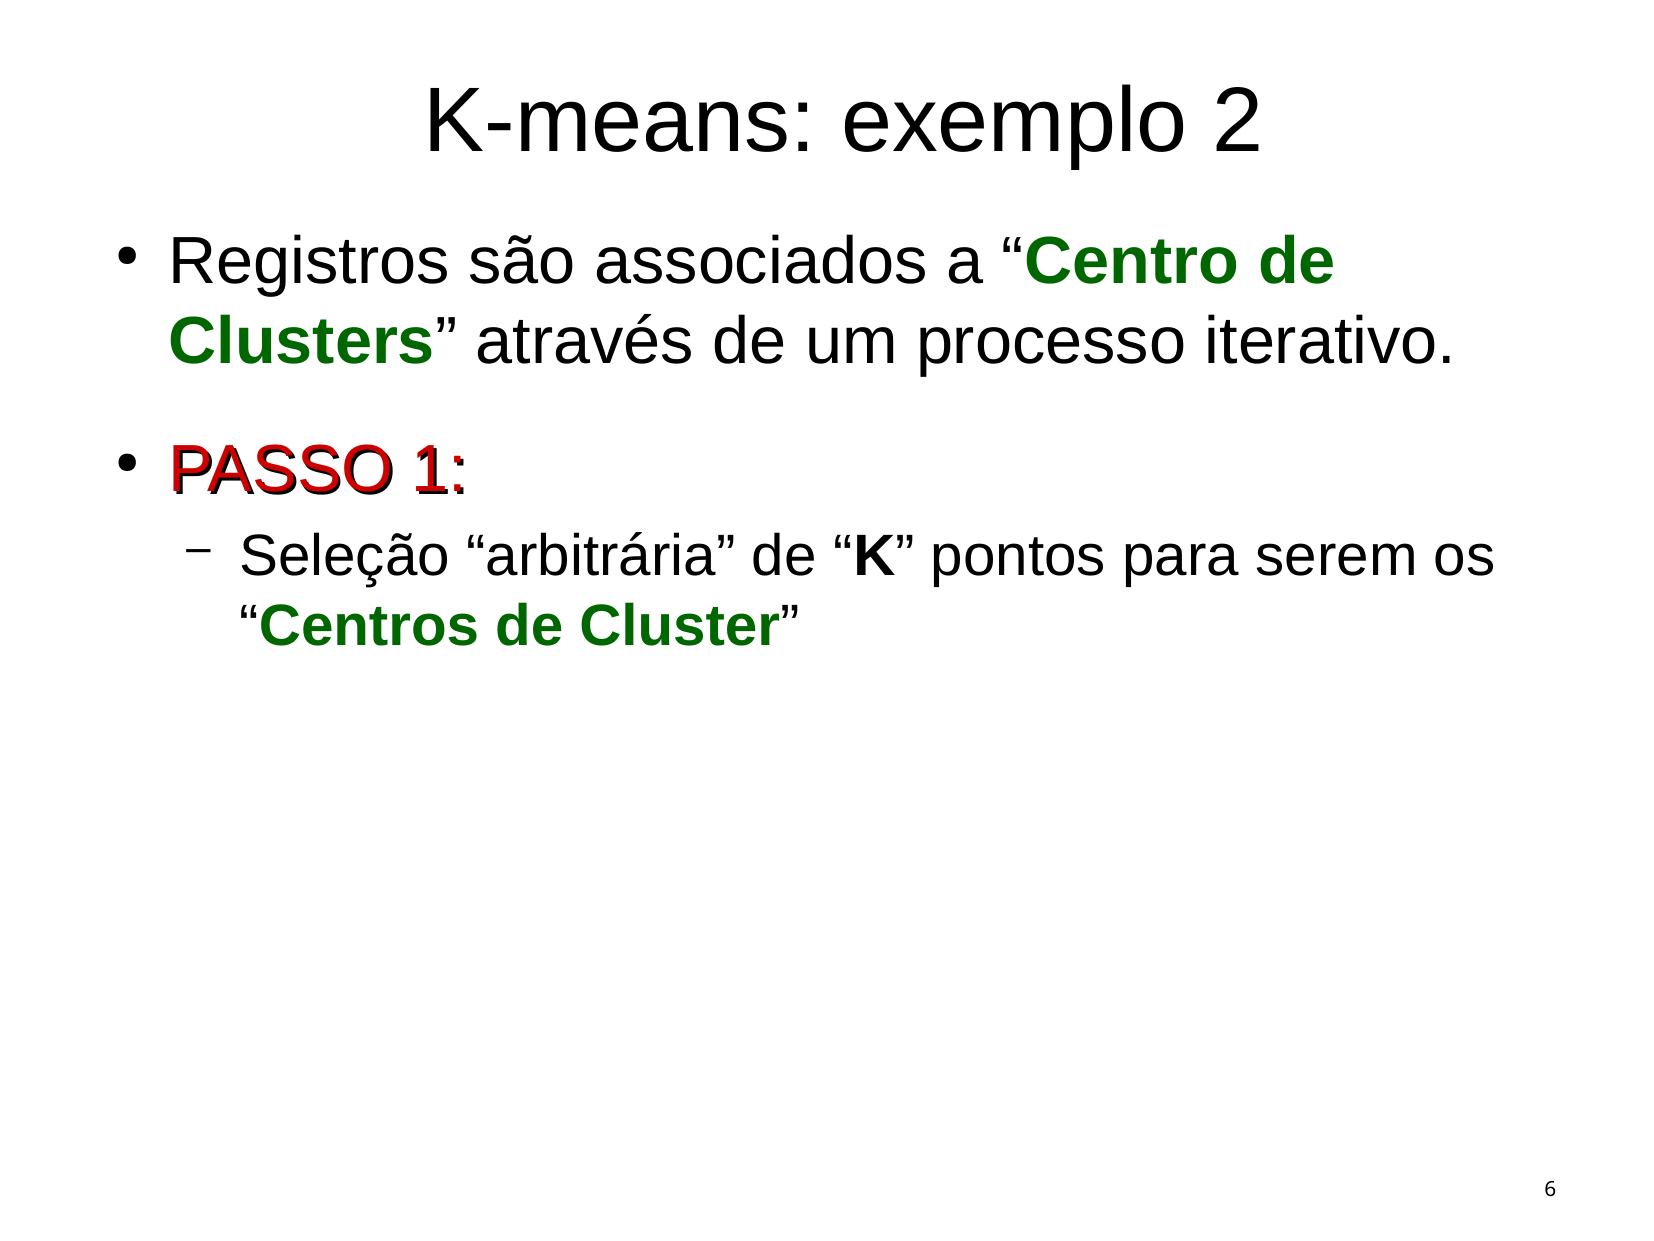

# K-means: exemplo 2
Registros são associados a “Centro de Clusters” através de um processo iterativo.
PASSO 1:
Seleção “arbitrária” de “K” pontos para serem os “Centros de Cluster”